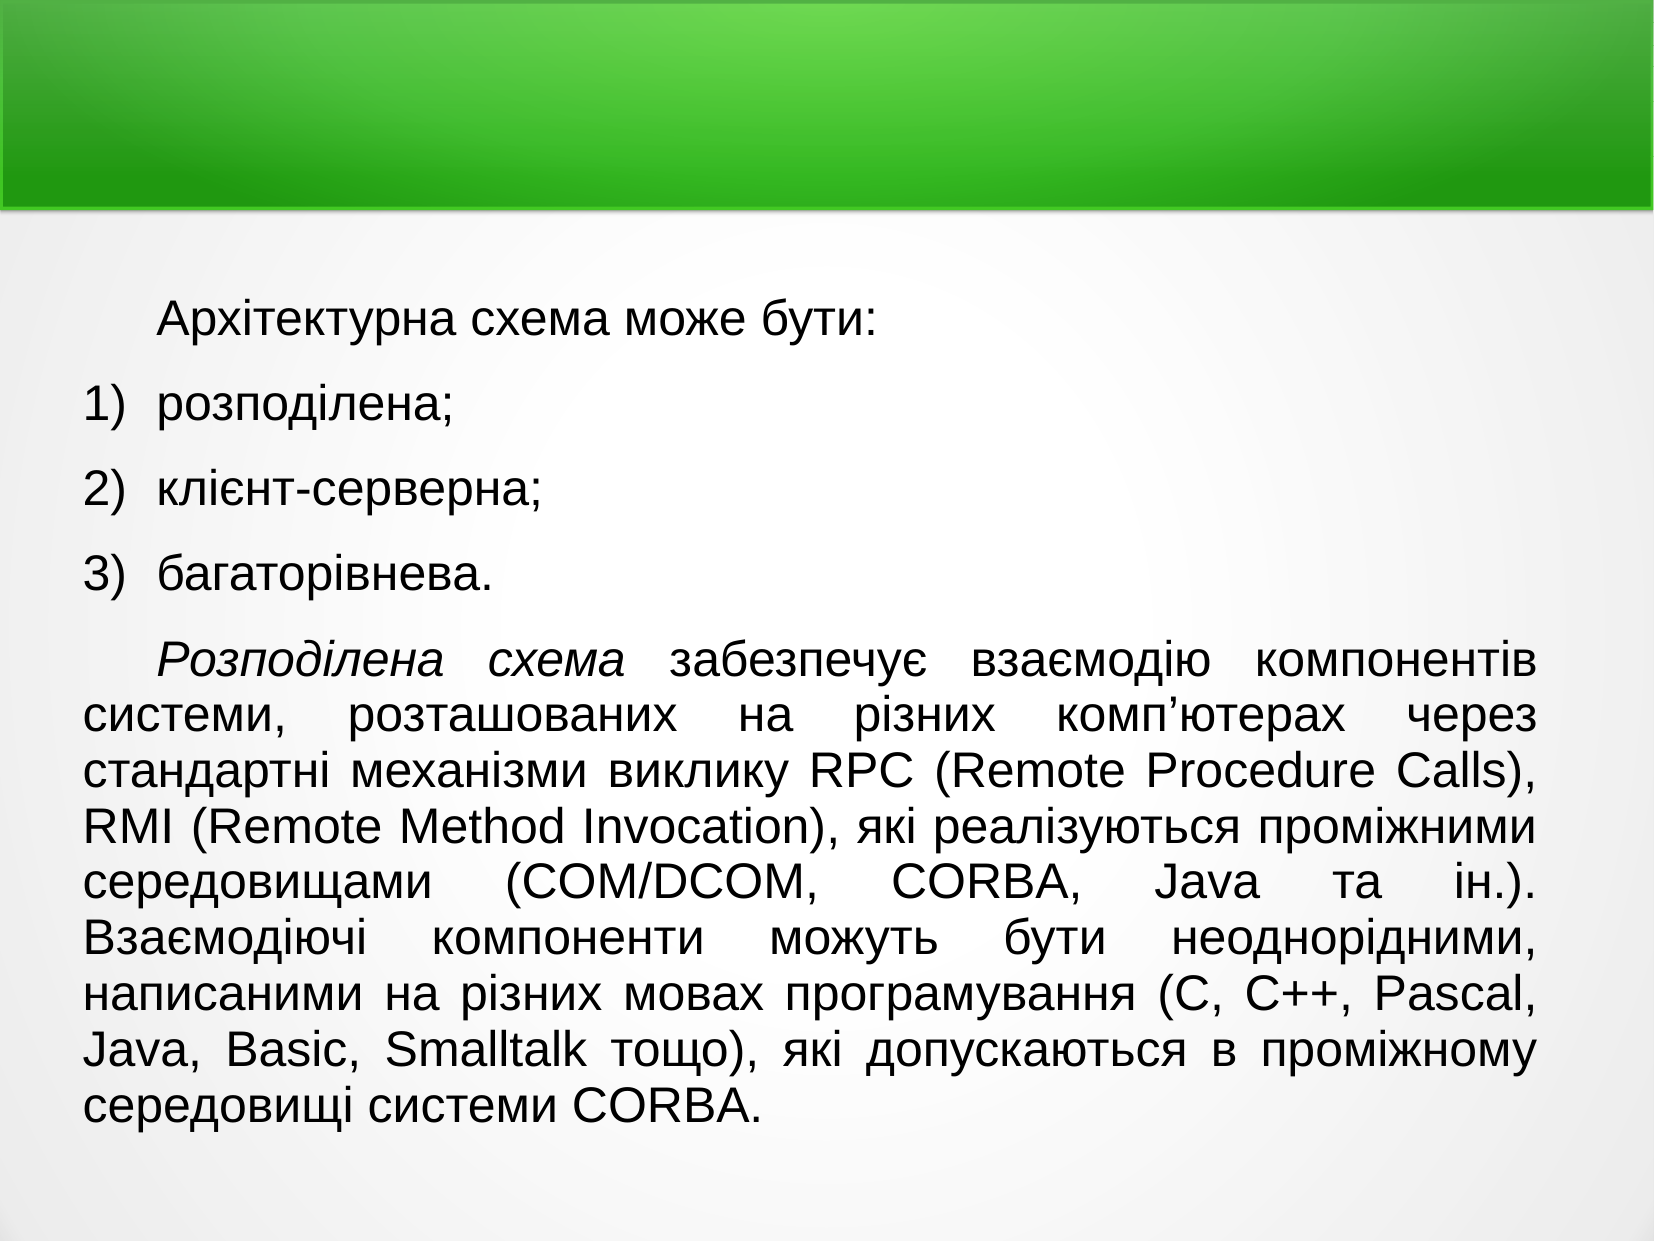

#
	Архітектурна схема може бути:
1) 	розподілена;
2) 	клієнт-серверна;
3) 	багаторівнева.
	Розподілена схема забезпечує взаємодію компонентів системи, розташованих на різних комп’ютерах через стандартні механізми виклику RPC (Remote Procedure Calls), RMI (Remote Method Invocation), які реалізуються проміжними середовищами (COM/DCOM, CORBA, Java та ін.). Взаємодіючі компоненти можуть бути неоднорідними, написаними на різних мовах програмування (С, C++, Pascal, Java, Basic, Smalltalk тощо), які допускаються в проміжному середовищі системи CORBA.